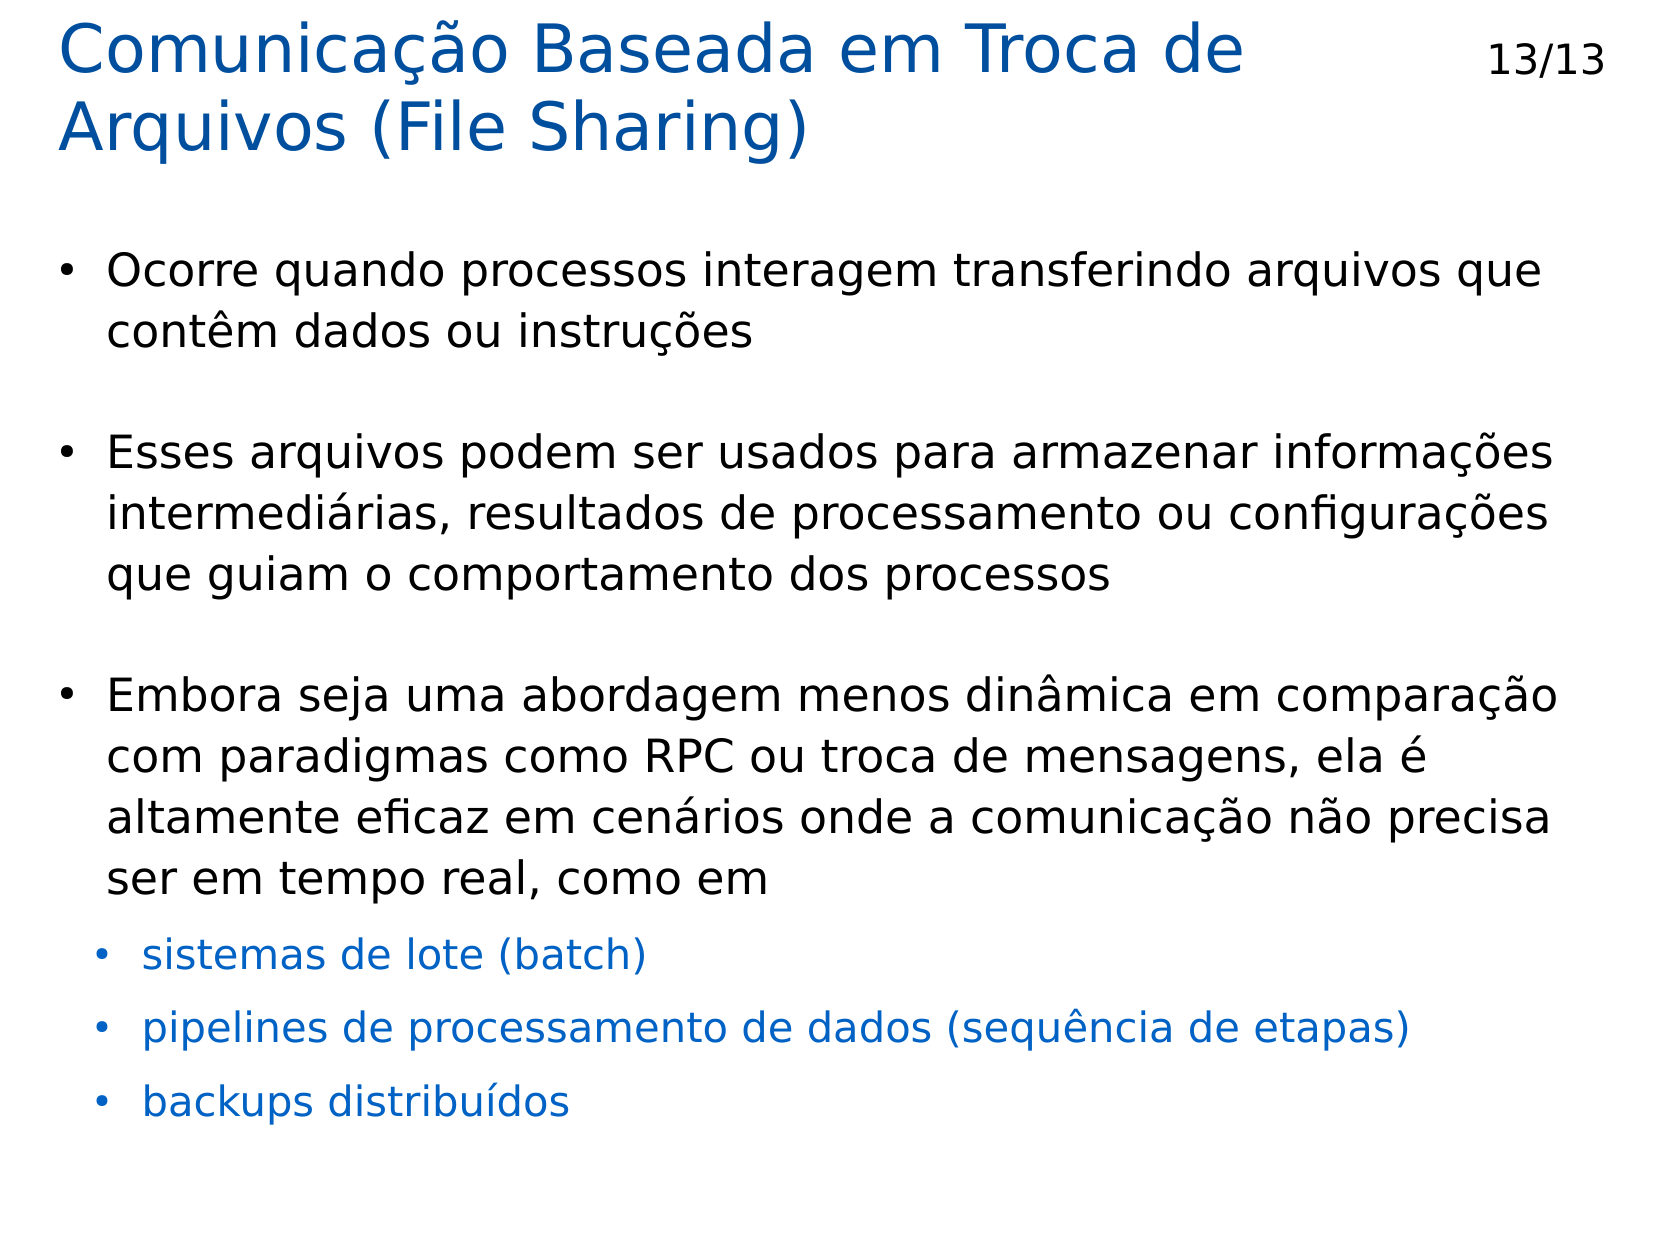

# Comunicação Baseada em Troca de Arquivos (File Sharing)
13
Ocorre quando processos interagem transferindo arquivos que contêm dados ou instruções
Esses arquivos podem ser usados para armazenar informações intermediárias, resultados de processamento ou configurações que guiam o comportamento dos processos
Embora seja uma abordagem menos dinâmica em comparação com paradigmas como RPC ou troca de mensagens, ela é altamente eficaz em cenários onde a comunicação não precisa ser em tempo real, como em
sistemas de lote (batch)
pipelines de processamento de dados (sequência de etapas)
backups distribuídos